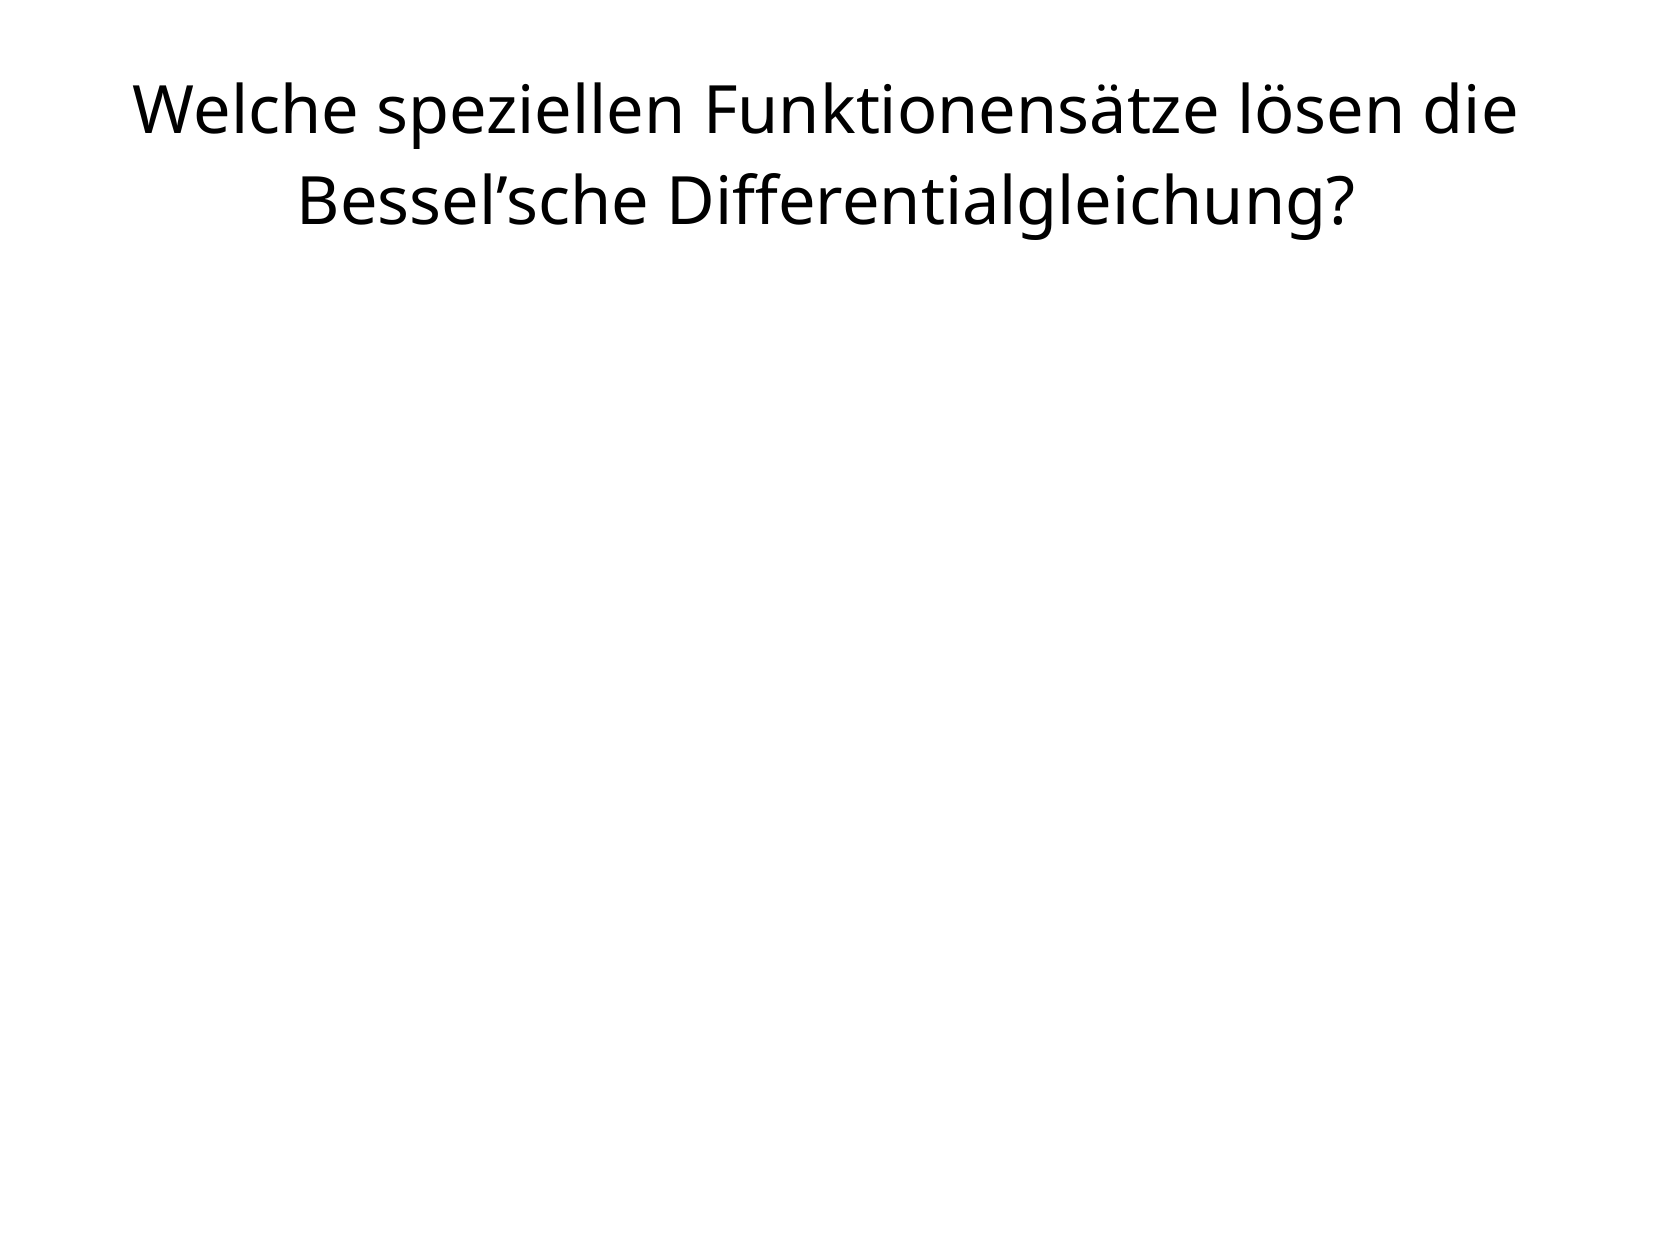

# Welche speziellen Funktionensätze lösen die Bessel’sche Differentialgleichung?